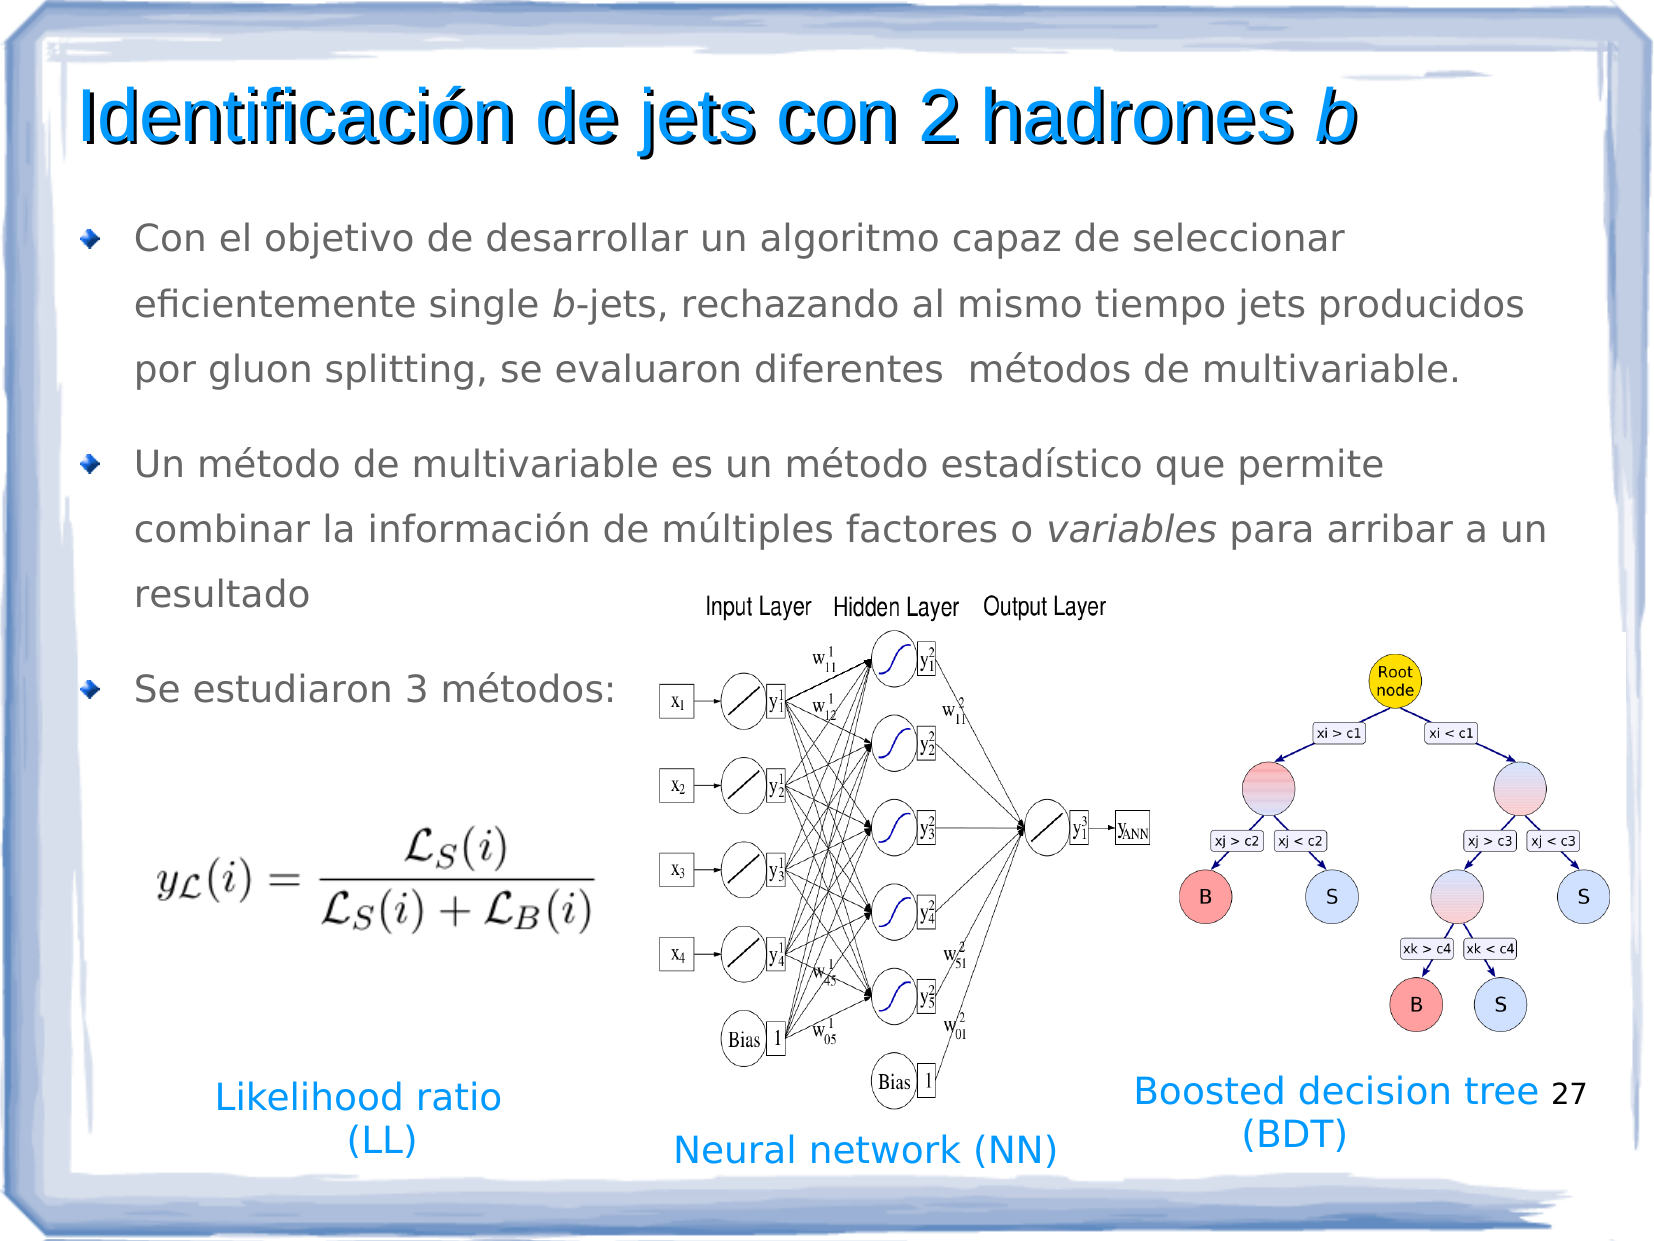

Identificación de jets con 2 hadrones b
# Con el objetivo de desarrollar un algoritmo capaz de seleccionar eficientemente single b-jets, rechazando al mismo tiempo jets producidos por gluon splitting, se evaluaron diferentes métodos de multivariable.
Un método de multivariable es un método estadístico que permite combinar la información de múltiples factores o variables para arribar a un resultado
Se estudiaron 3 métodos:
Boosted decision tree
 (BDT)
Likelihood ratio
 (LL)
27
Neural network (NN)